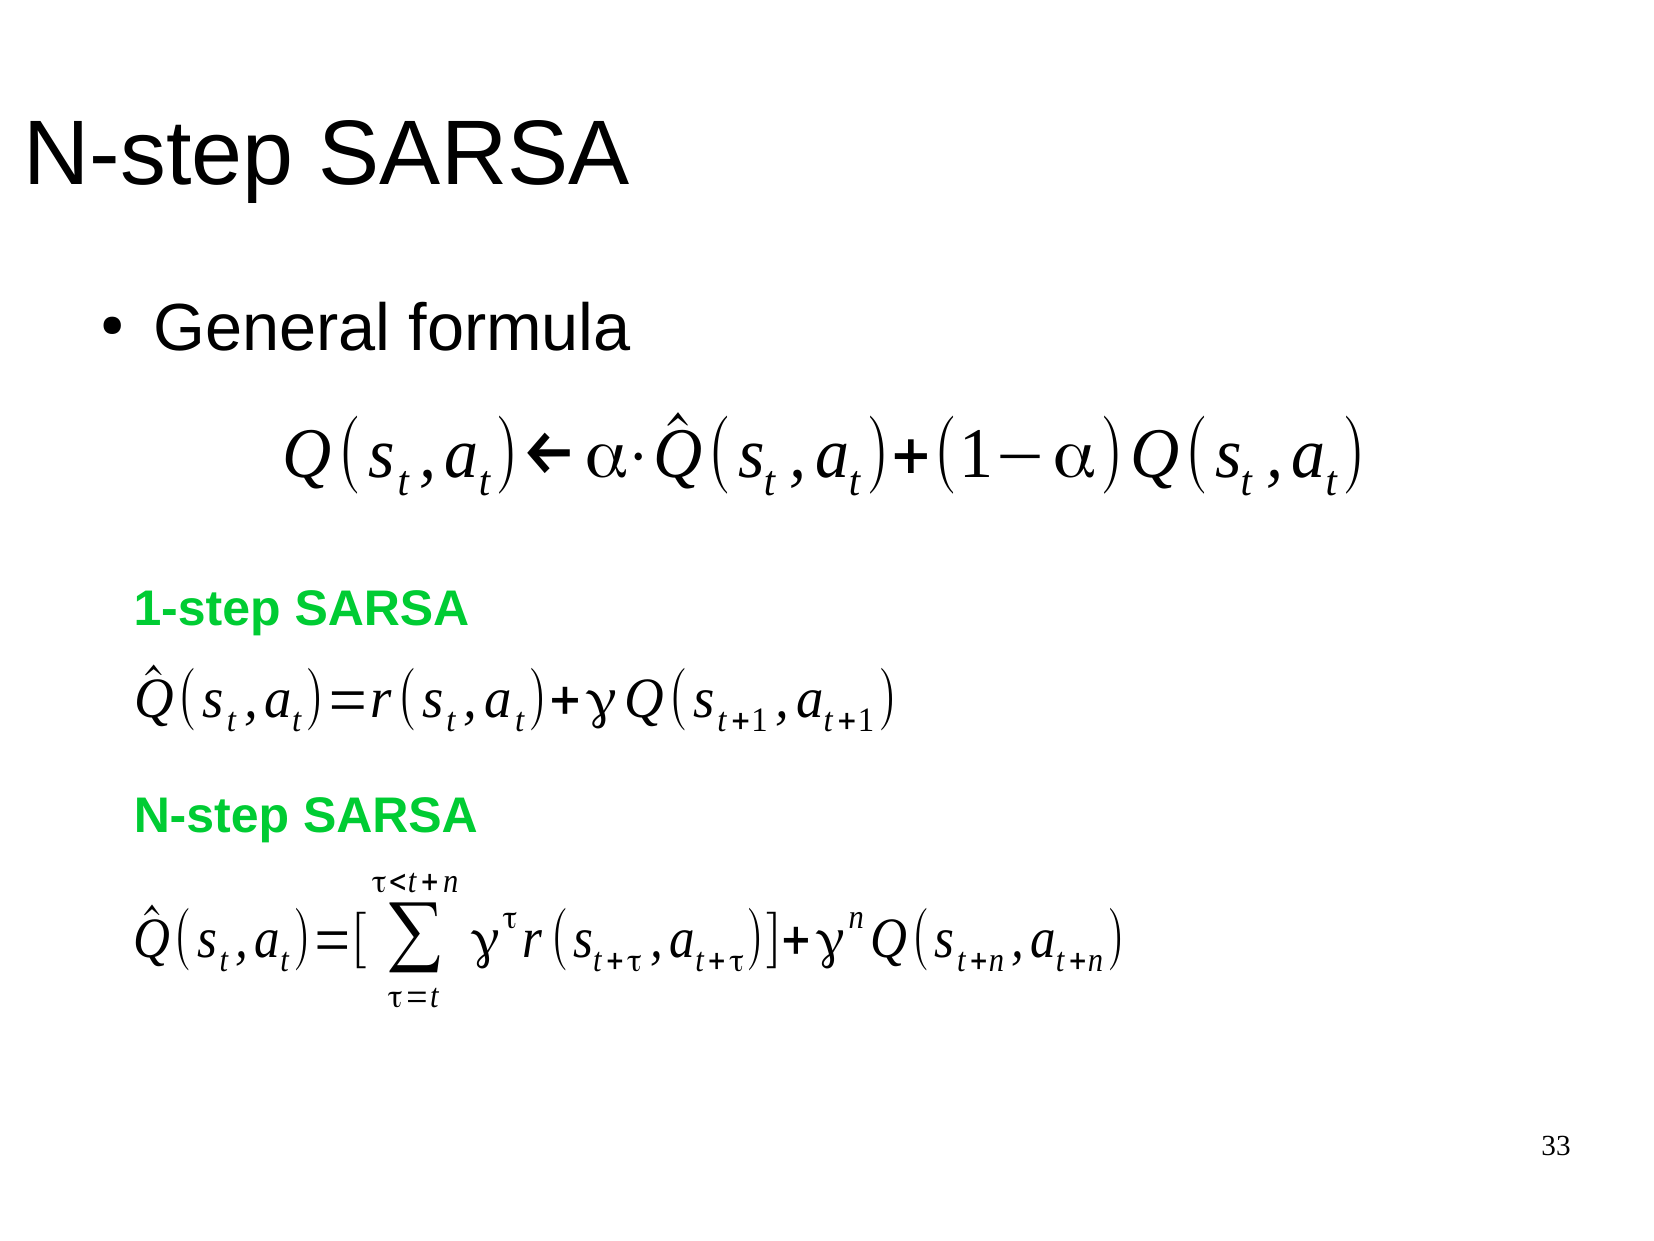

# N-step SARSA
General formula
1-step SARSA
N-step SARSA
33